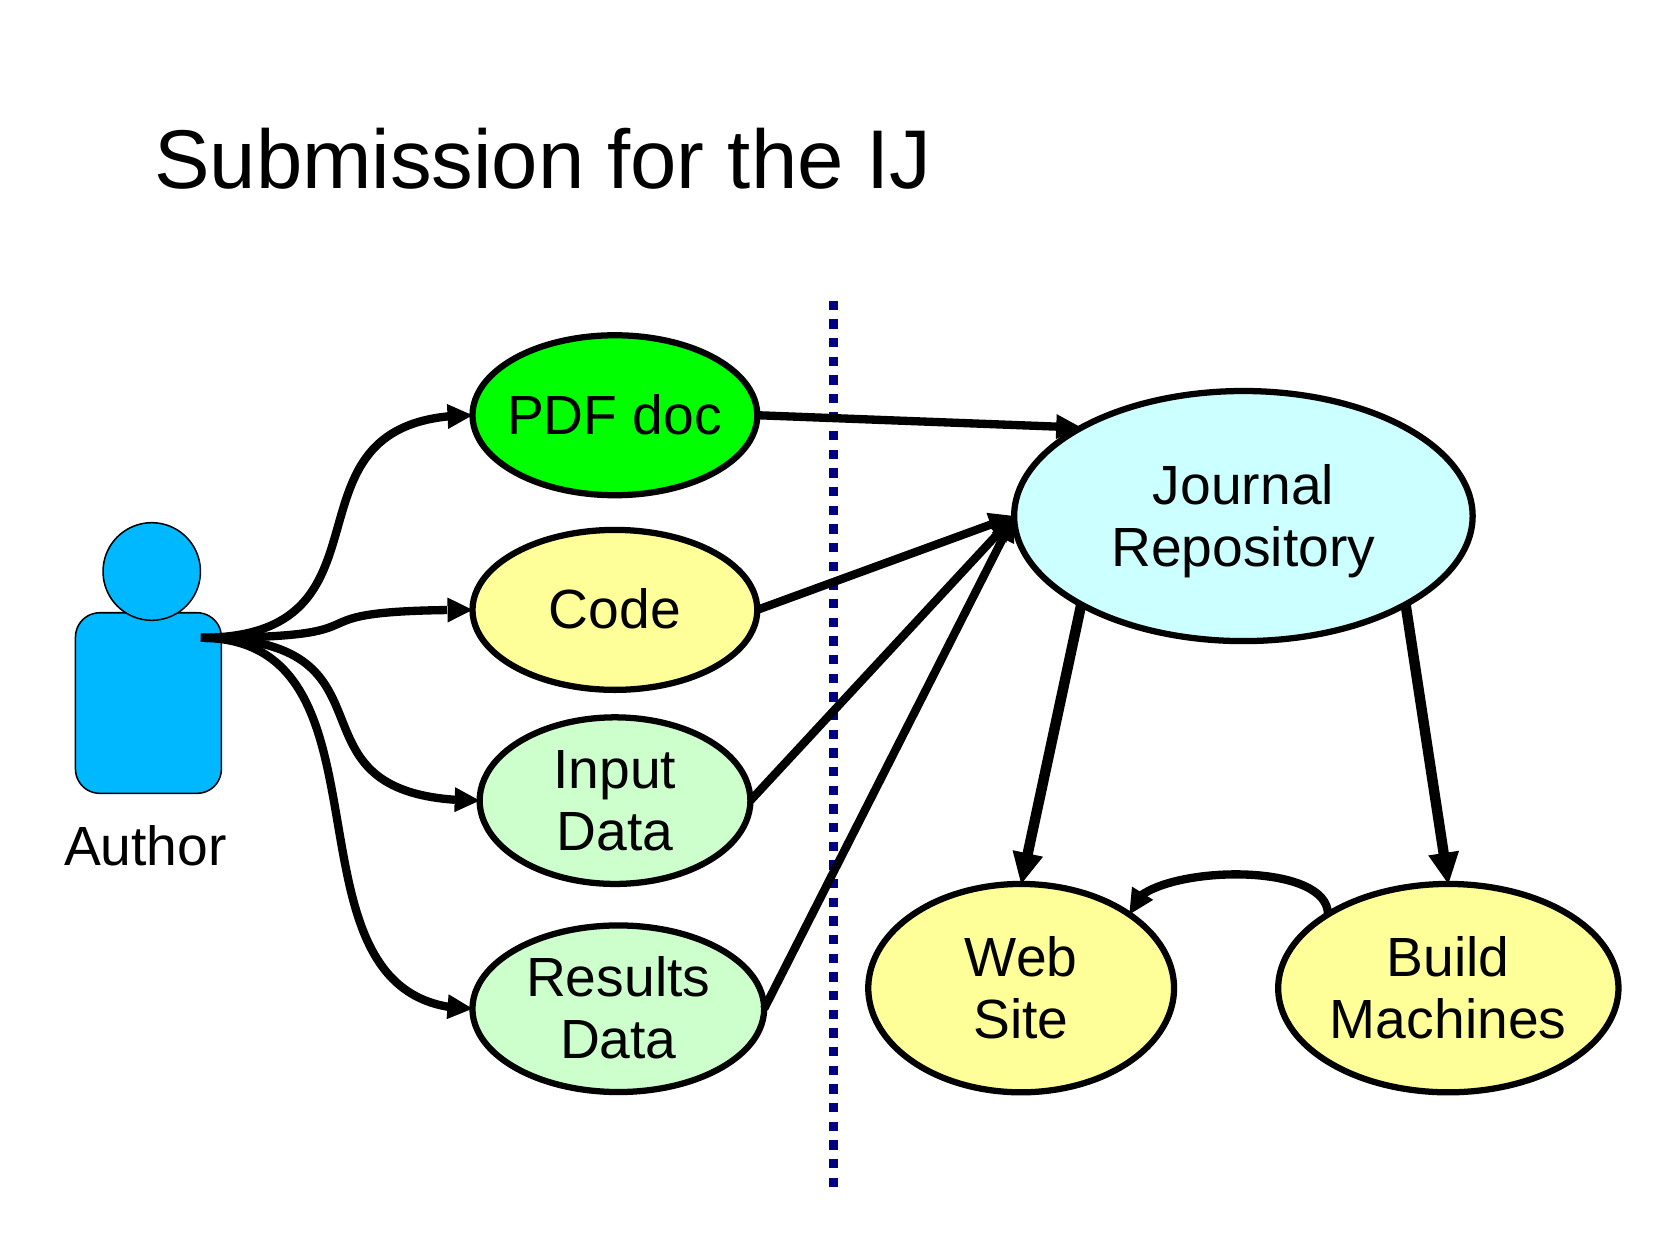

# Submission for the IJ
PDF doc
Journal
Repository
Code
Input
Data
Author
Web
Site
Build
Machines
Results
Data